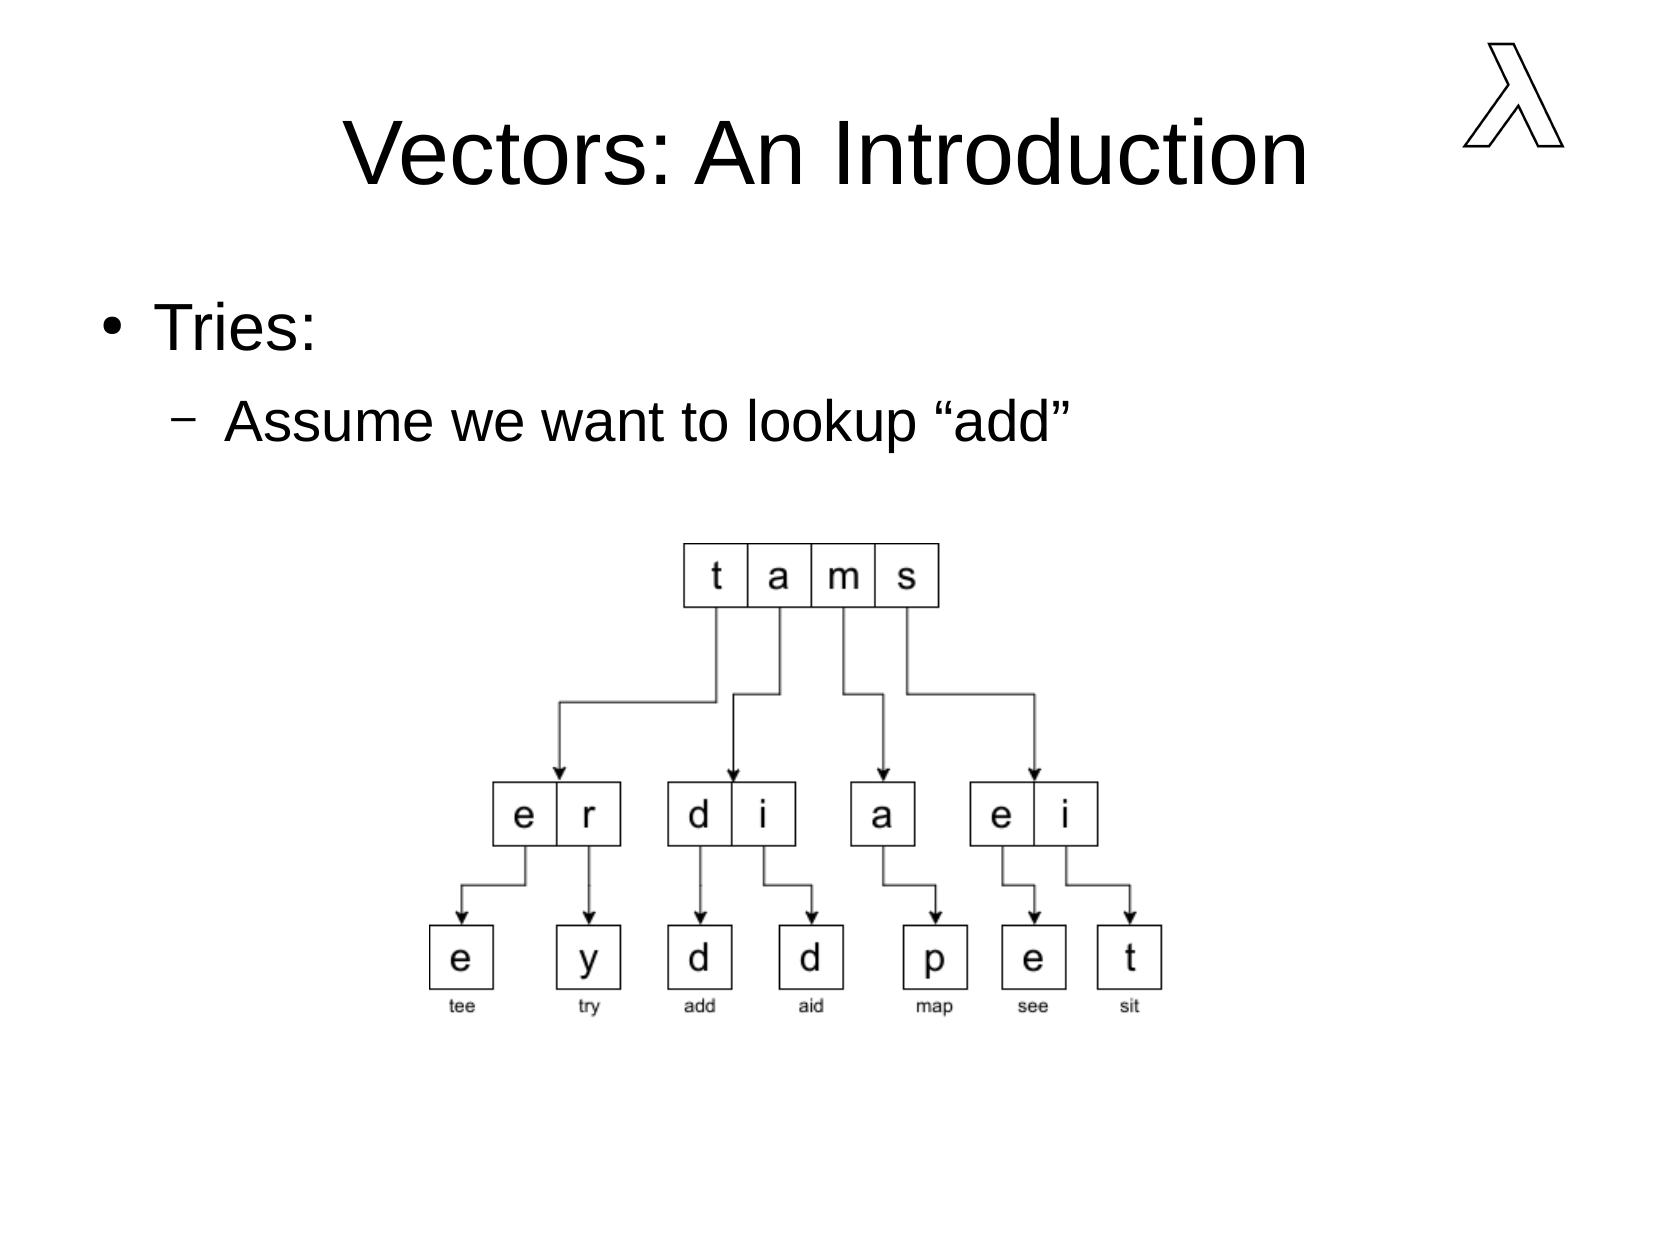

# Vectors: An Introduction
Tries:
Assume we want to lookup “add”